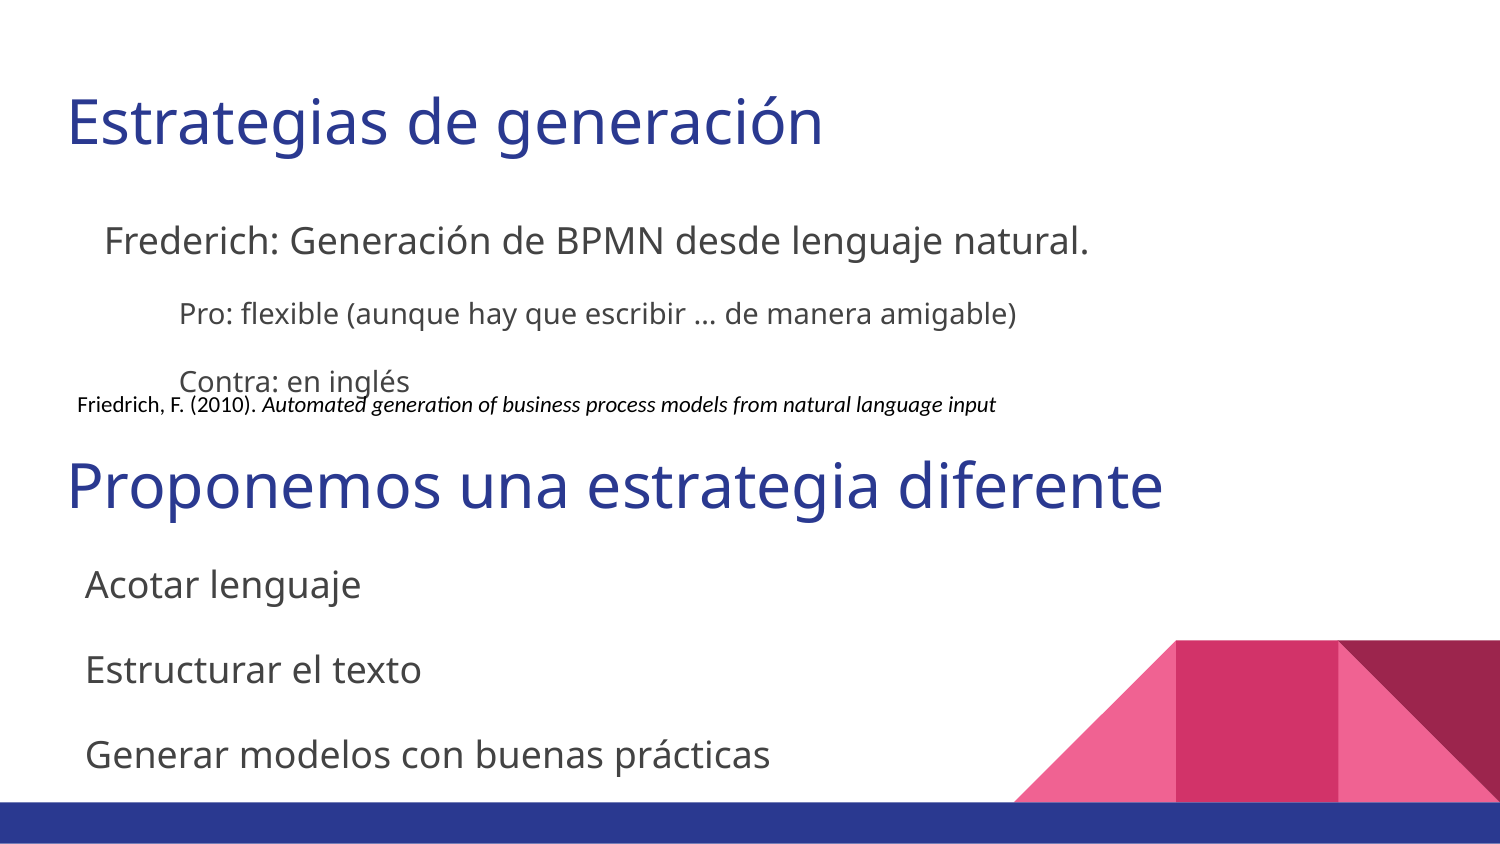

# Estrategias de generación
Frederich: Generación de BPMN desde lenguaje natural.
Pro: flexible (aunque hay que escribir … de manera amigable)
Contra: en inglés
Friedrich, F. (2010). Automated generation of business process models from natural language input
Proponemos una estrategia diferente
Acotar lenguaje
Estructurar el texto
Generar modelos con buenas prácticas